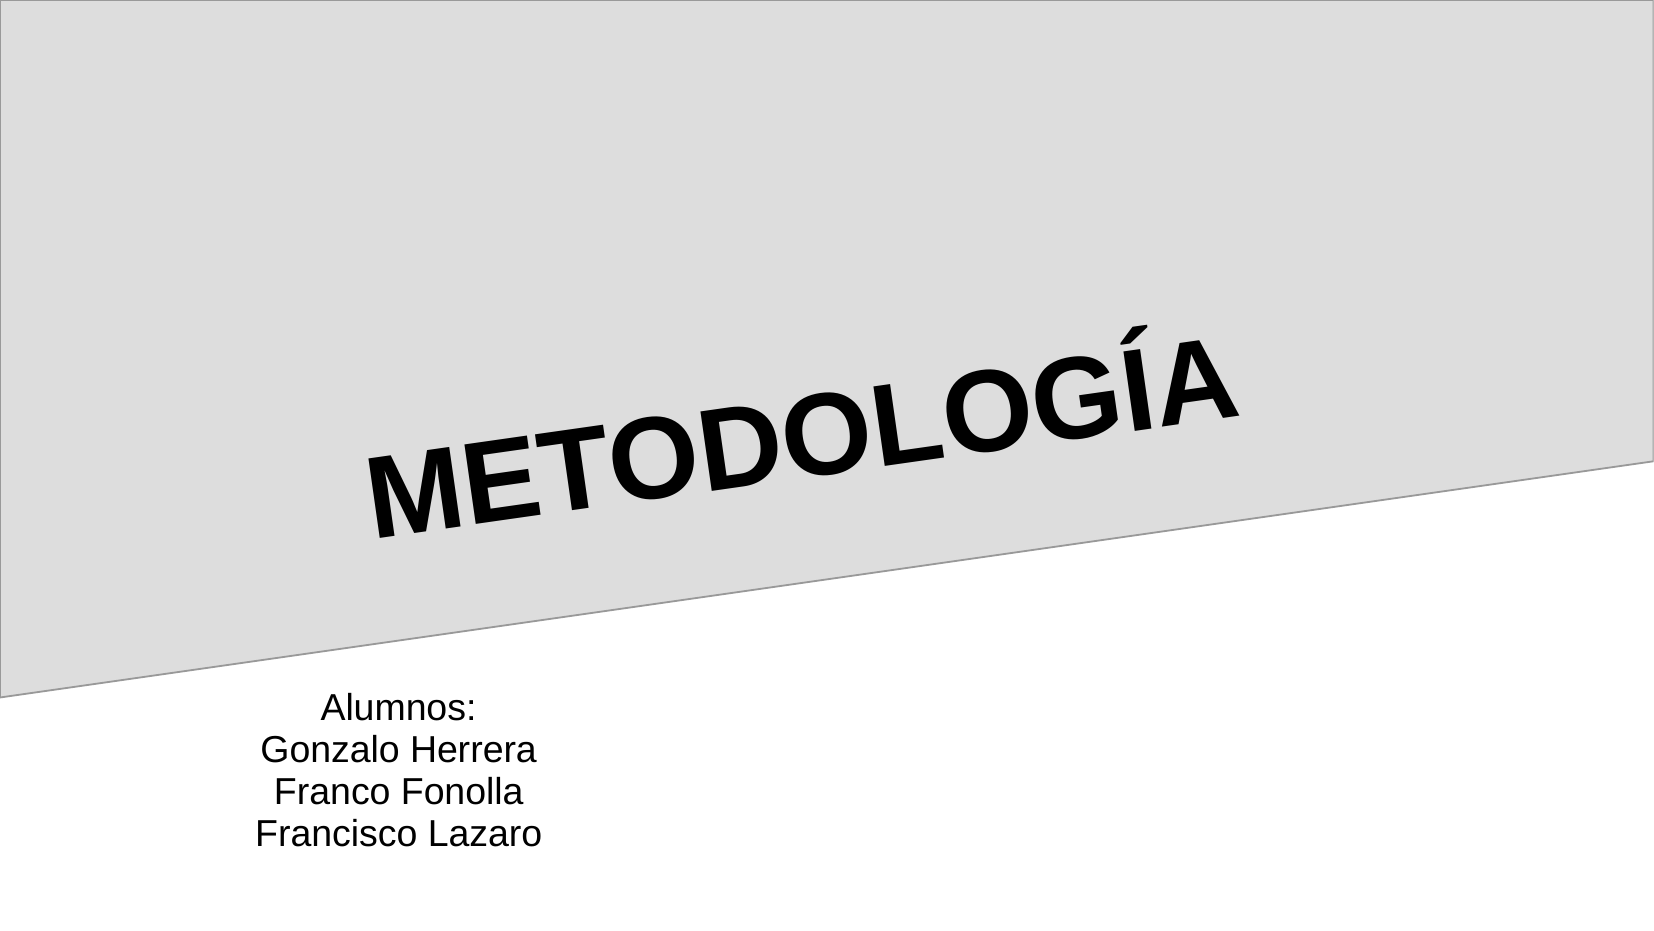

# METODOLOGÍA
Alumnos:
Gonzalo Herrera
Franco Fonolla
Francisco Lazaro